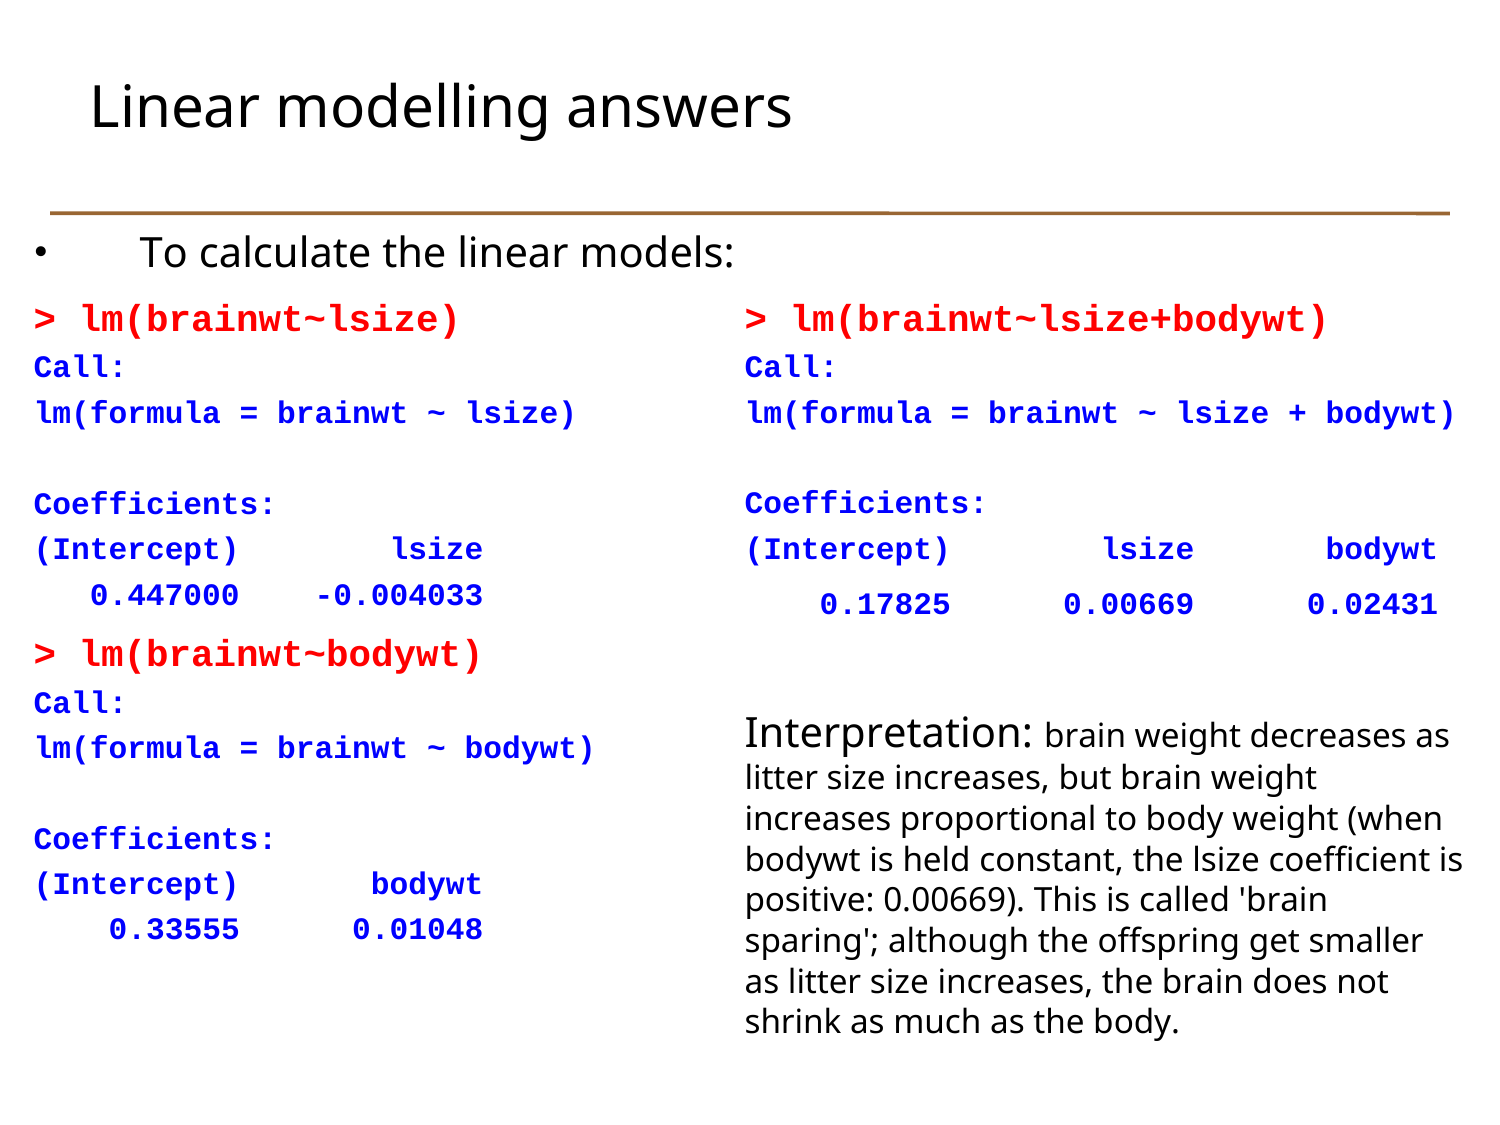

Linear modelling answers
To calculate the linear models:
> lm(brainwt~lsize)
Call:
lm(formula = brainwt ~ lsize)
Coefficients:
(Intercept) lsize
 0.447000 -0.004033
> lm(brainwt~bodywt)
Call:
lm(formula = brainwt ~ bodywt)
Coefficients:
(Intercept) bodywt
 0.33555 0.01048
> lm(brainwt~lsize+bodywt)
Call:
lm(formula = brainwt ~ lsize + bodywt)
Coefficients:
(Intercept) lsize bodywt
 0.17825 0.00669 0.02431
Interpretation: brain weight decreases as litter size increases, but brain weight increases proportional to body weight (when bodywt is held constant, the lsize coefficient is positive: 0.00669). This is called 'brain sparing'; although the offspring get smaller as litter size increases, the brain does not shrink as much as the body.